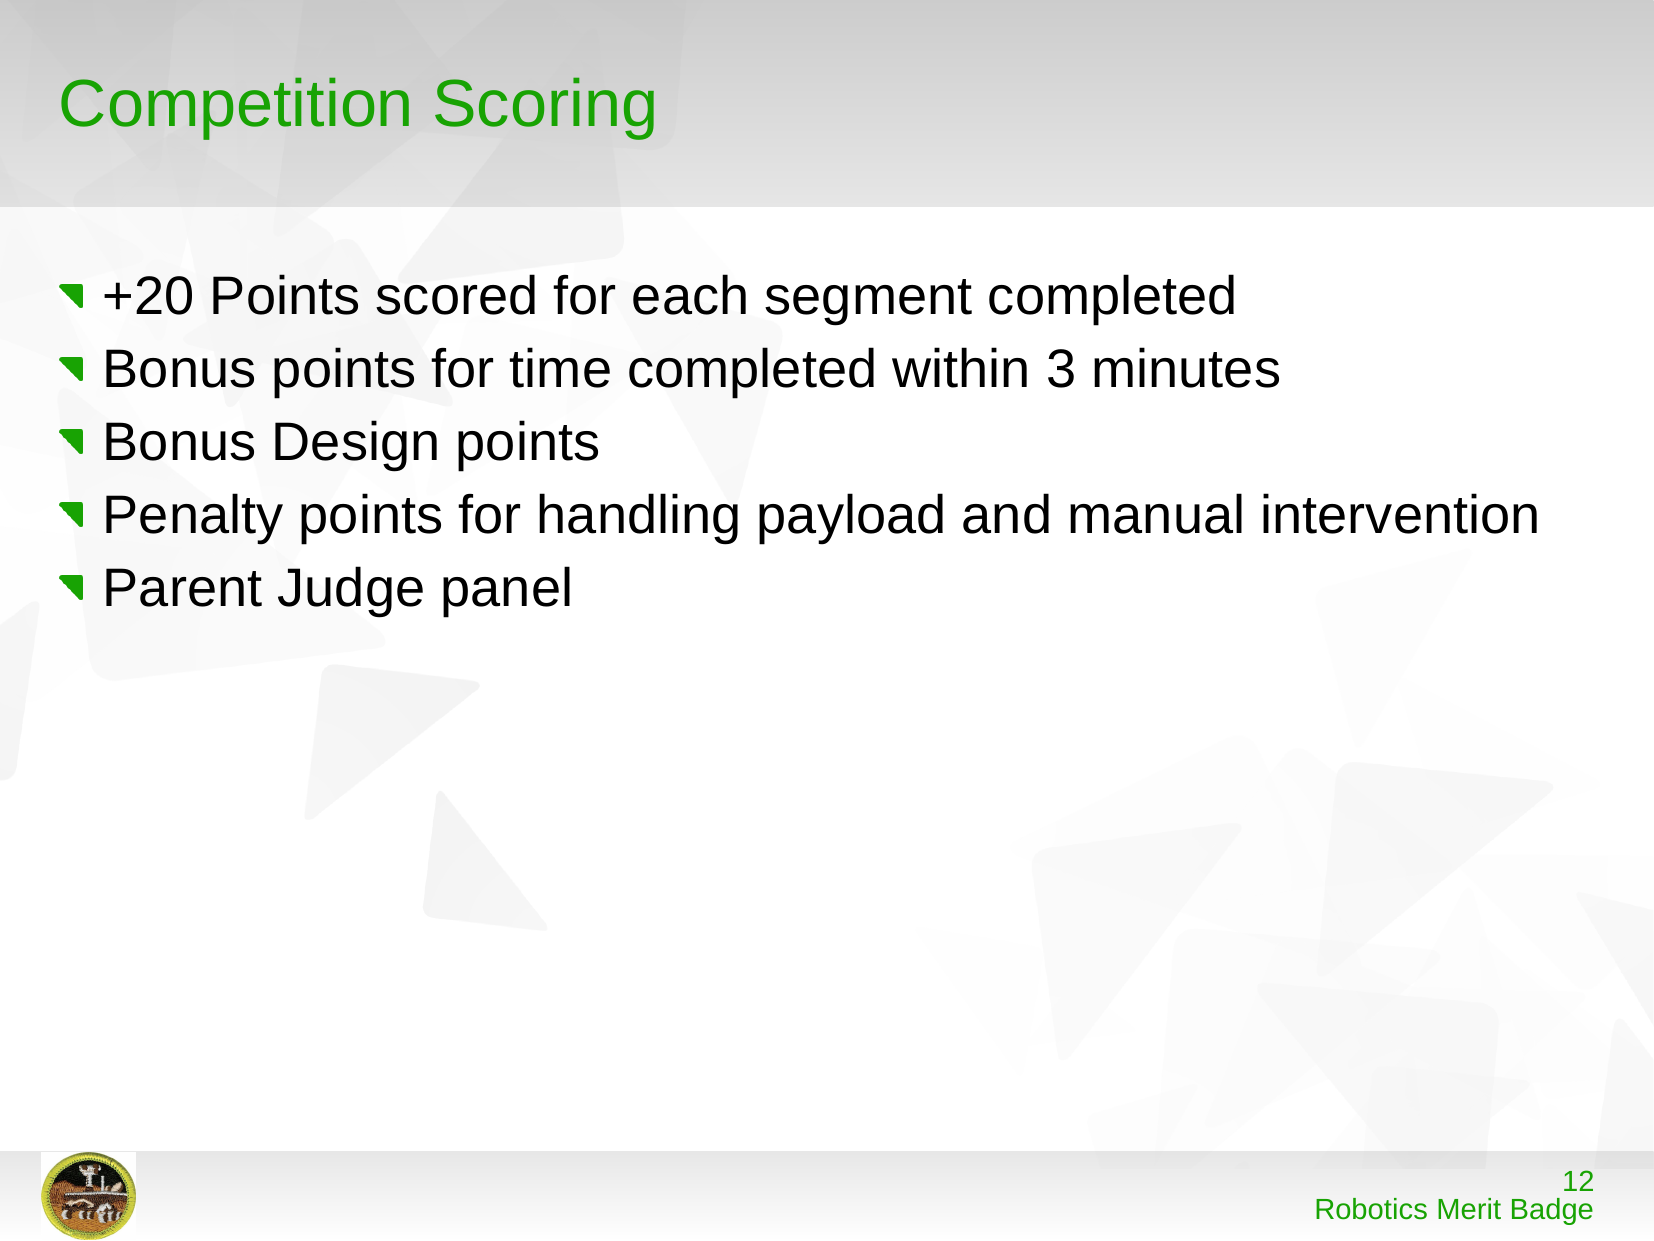

# Competition Scoring
+20 Points scored for each segment completed
Bonus points for time completed within 3 minutes
Bonus Design points
Penalty points for handling payload and manual intervention
Parent Judge panel
12
Robotics Merit Badge